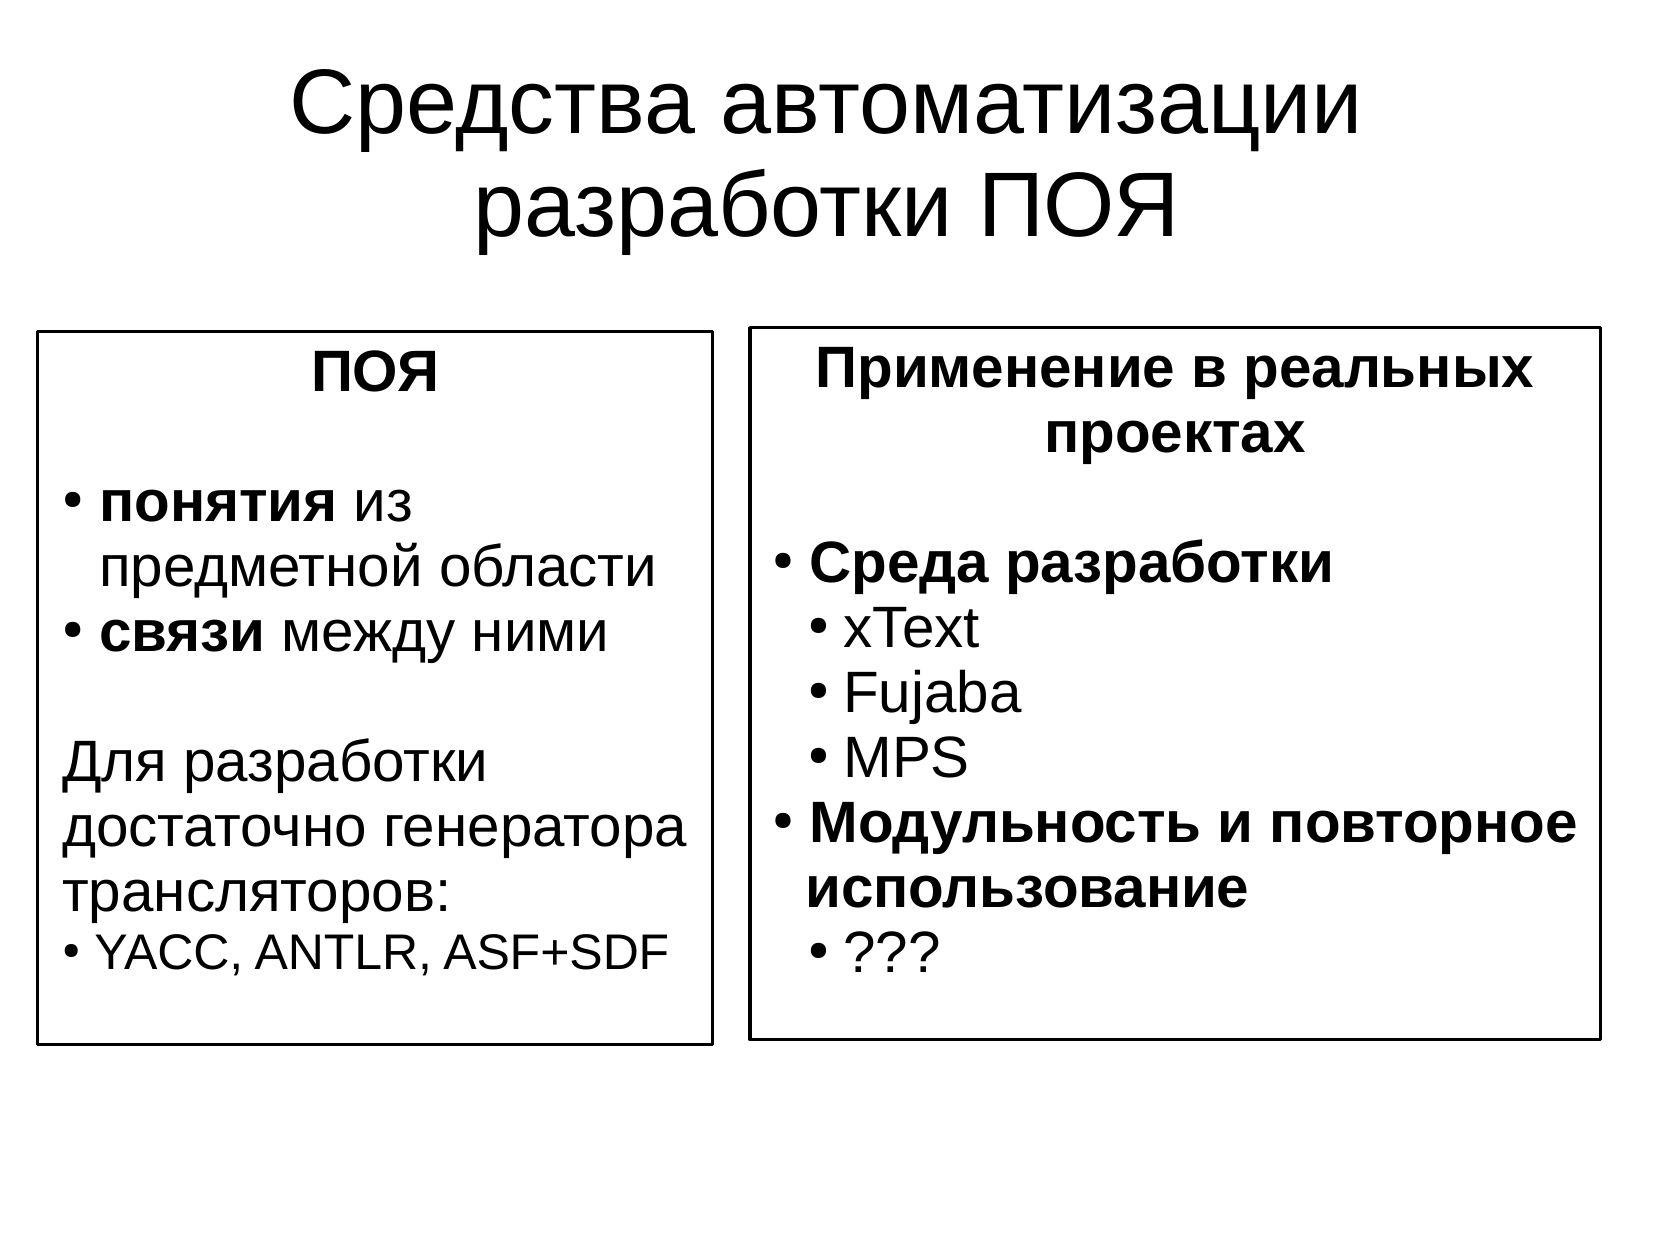

# Средства автоматизации разработки ПОЯ
Применение в реальных проектах
 Среда разработки
xText
Fujaba
MPS
 Модульность и повторное
 использование
???
ПОЯ
 понятия из
 предметной области
 связи между ними
Для разработки достаточно генератора трансляторов:
 YACC, ANTLR, ASF+SDF